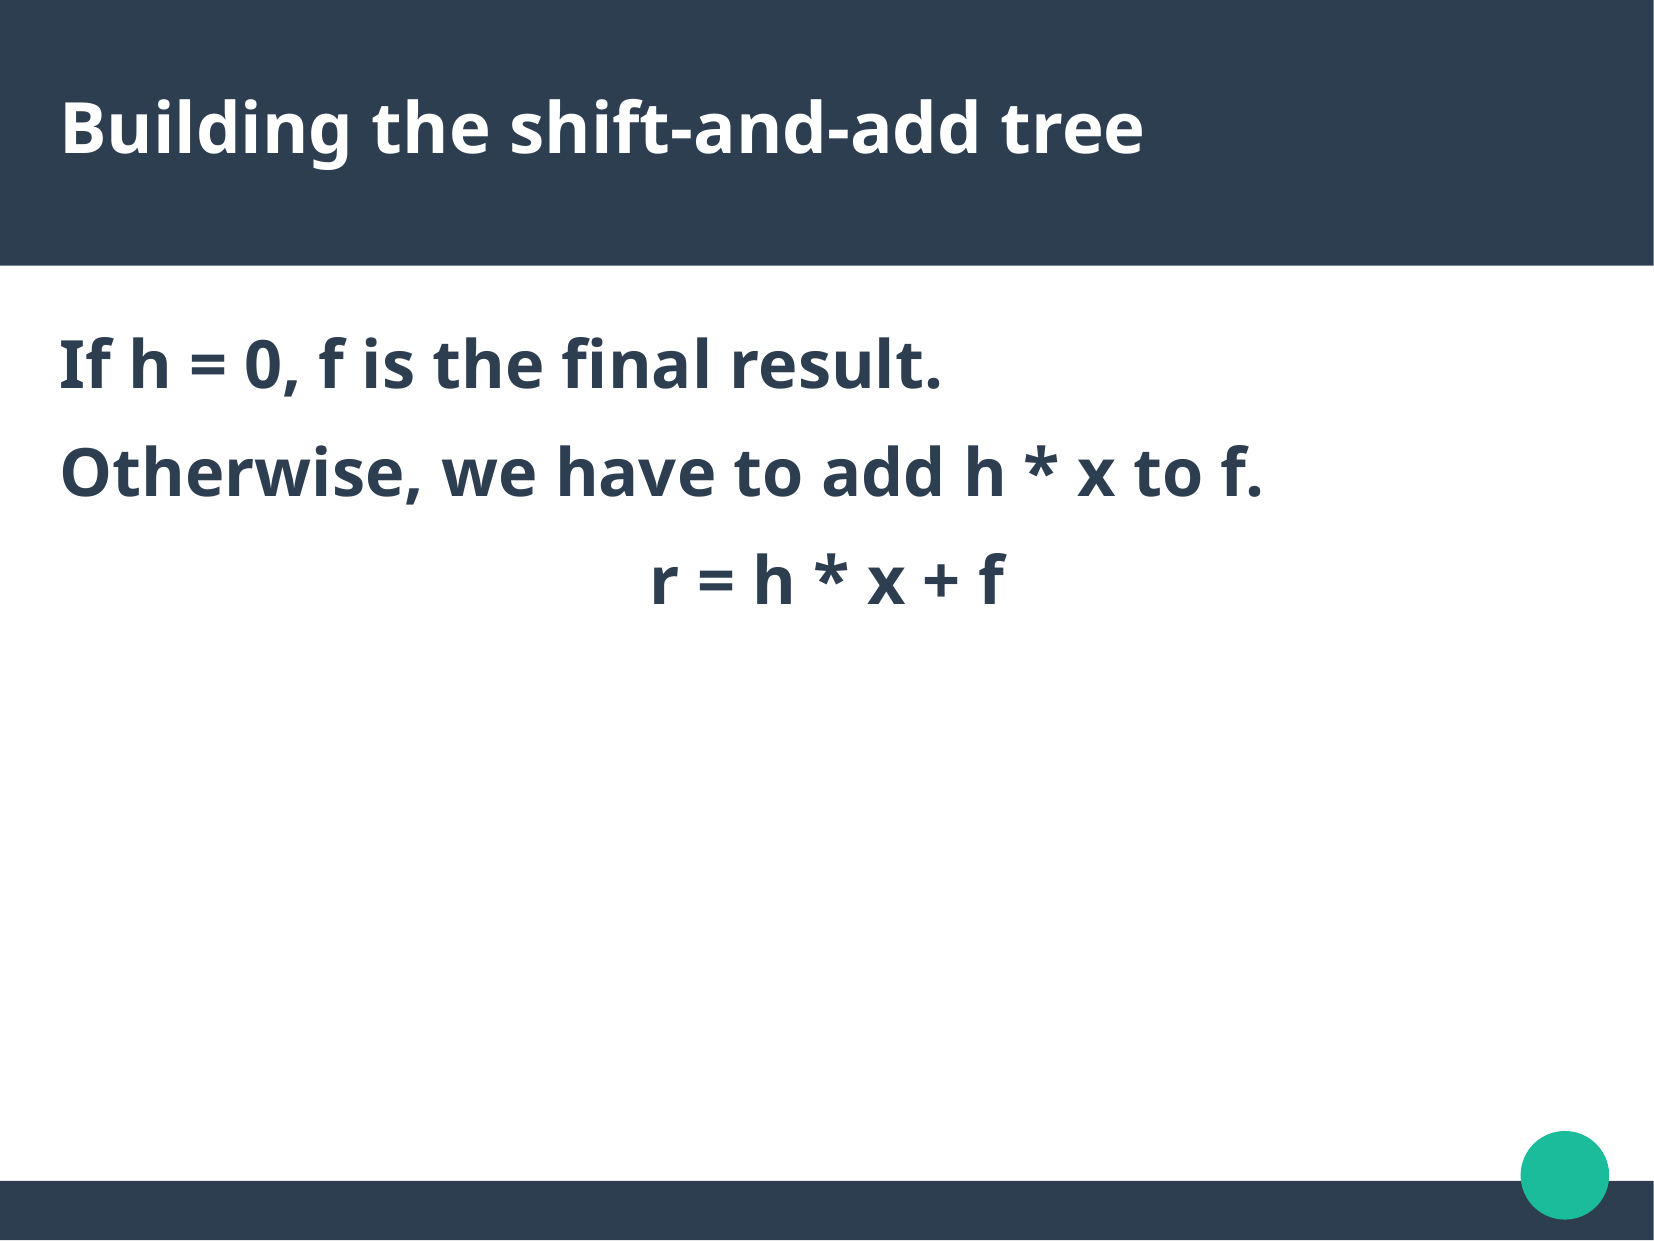

# Building the shift-and-add tree
If h = 0, f is the final result.
Otherwise, we have to add h * x to f.
r = h * x + f